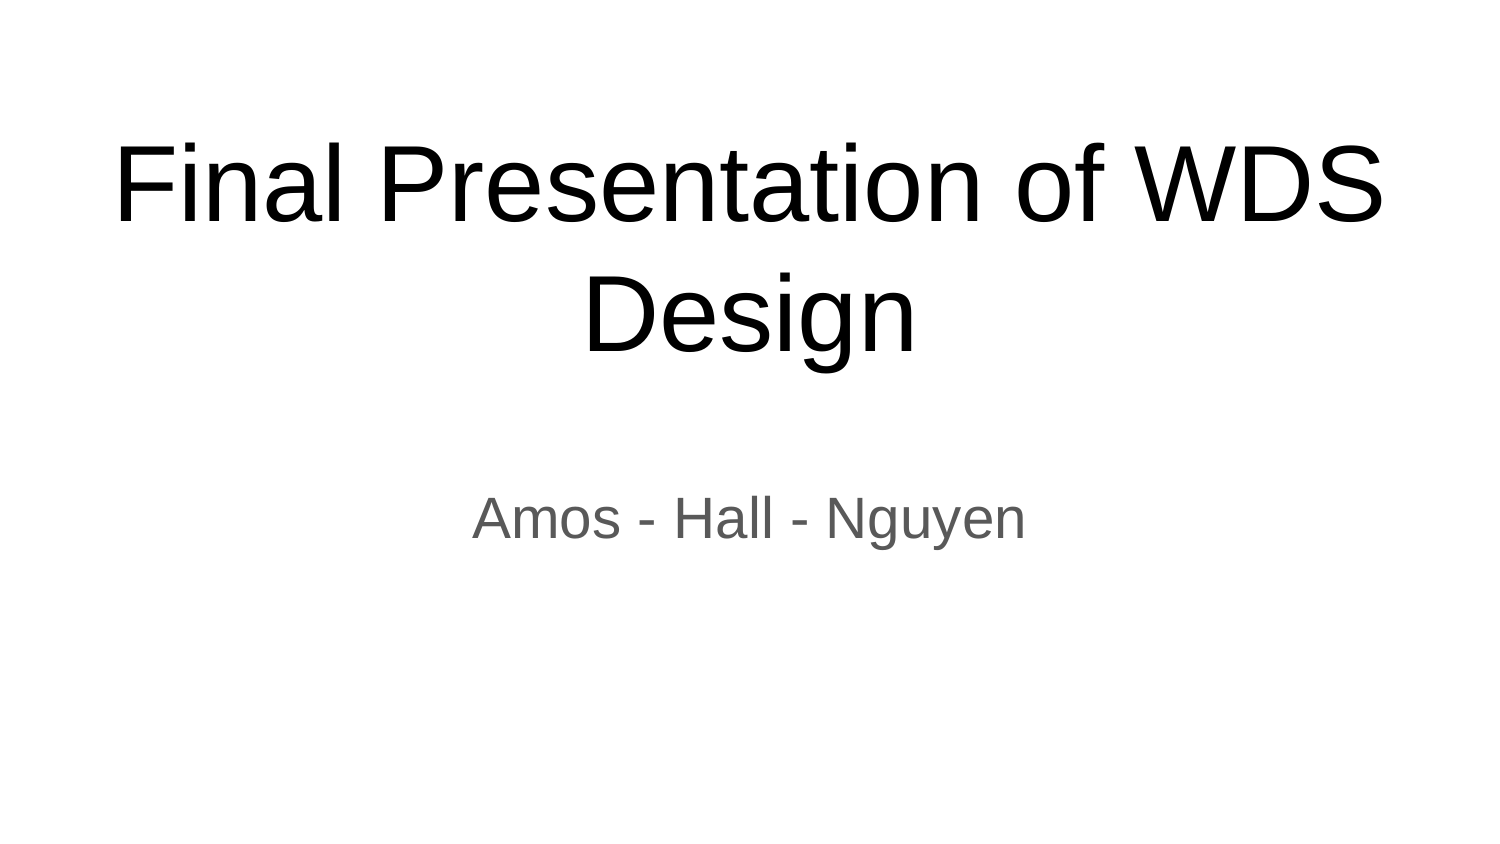

# Final Presentation of WDS Design
Amos - Hall - Nguyen